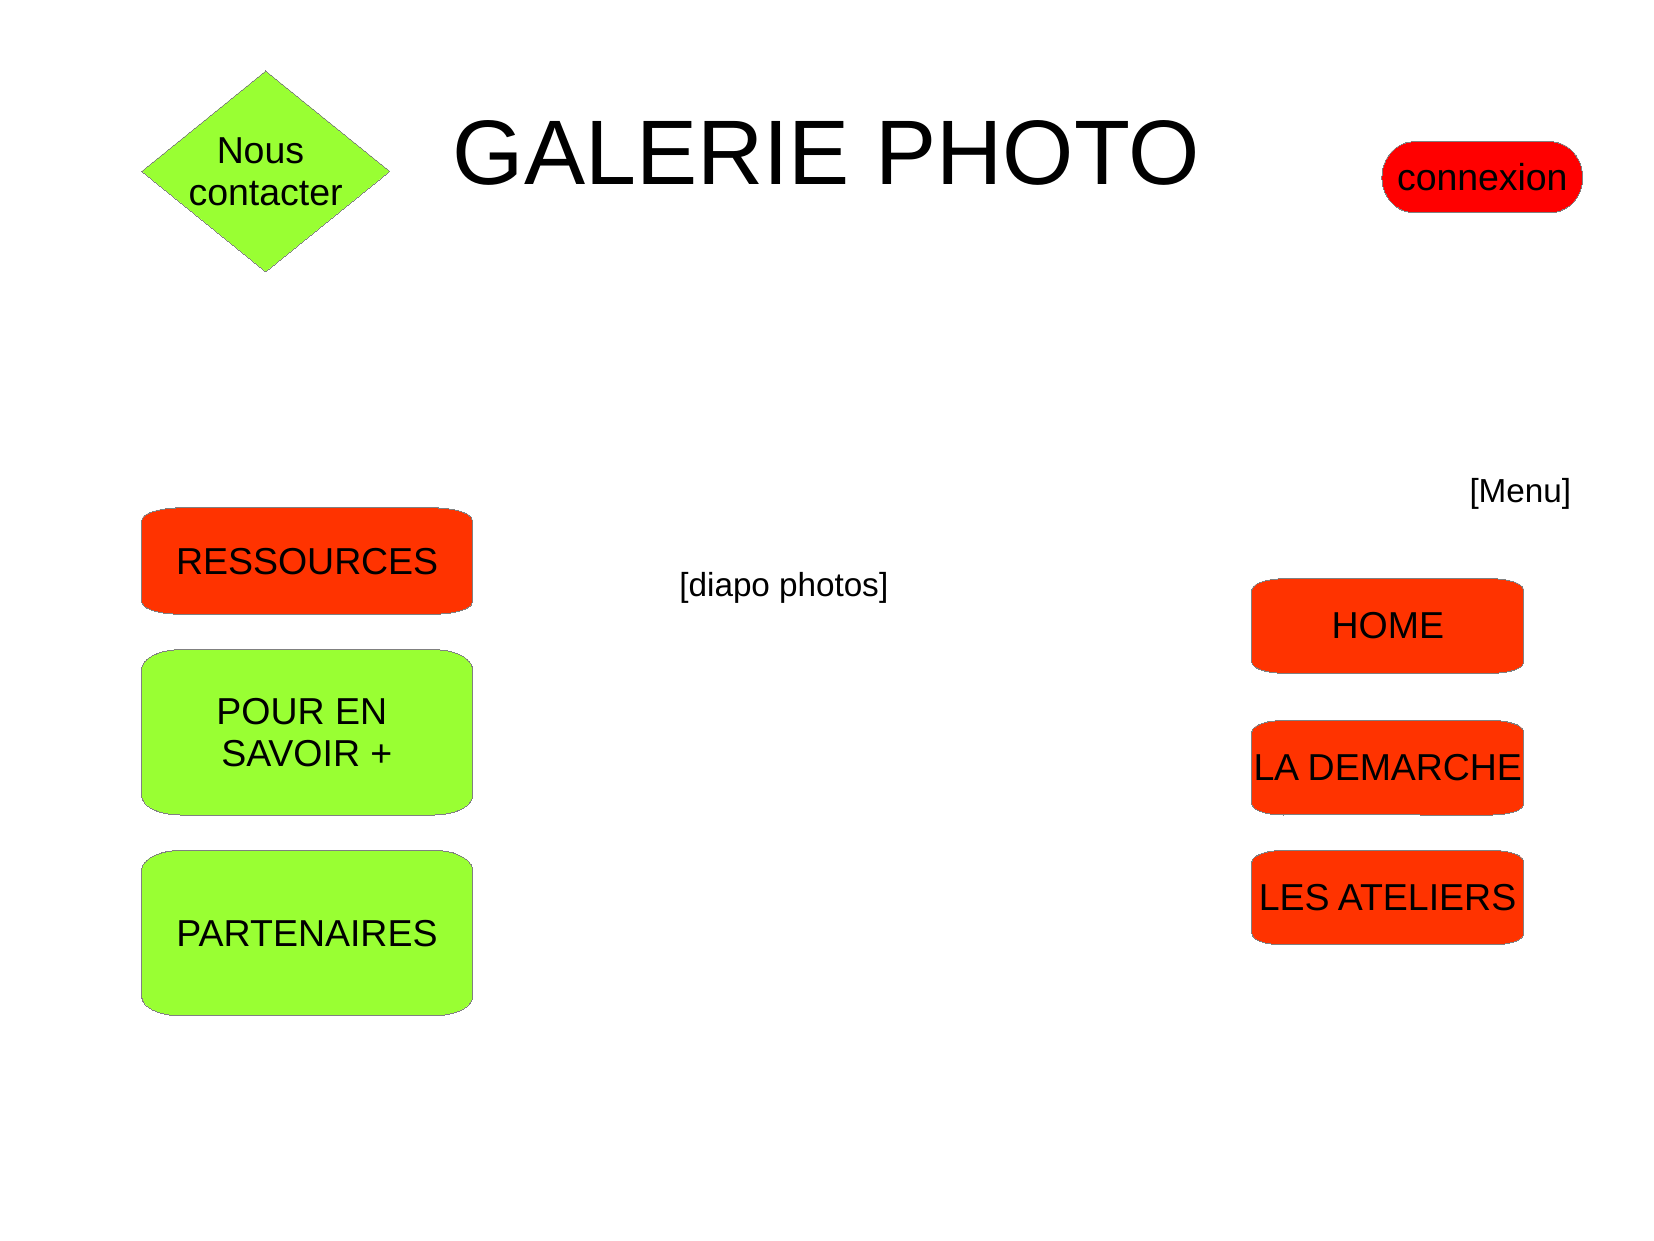

# GALERIE PHOTO
Nous
contacter
connexion
[Menu]
RESSOURCES
[diapo photos]
HOME
POUR EN
SAVOIR +
LA DEMARCHE
PARTENAIRES
LES ATELIERS